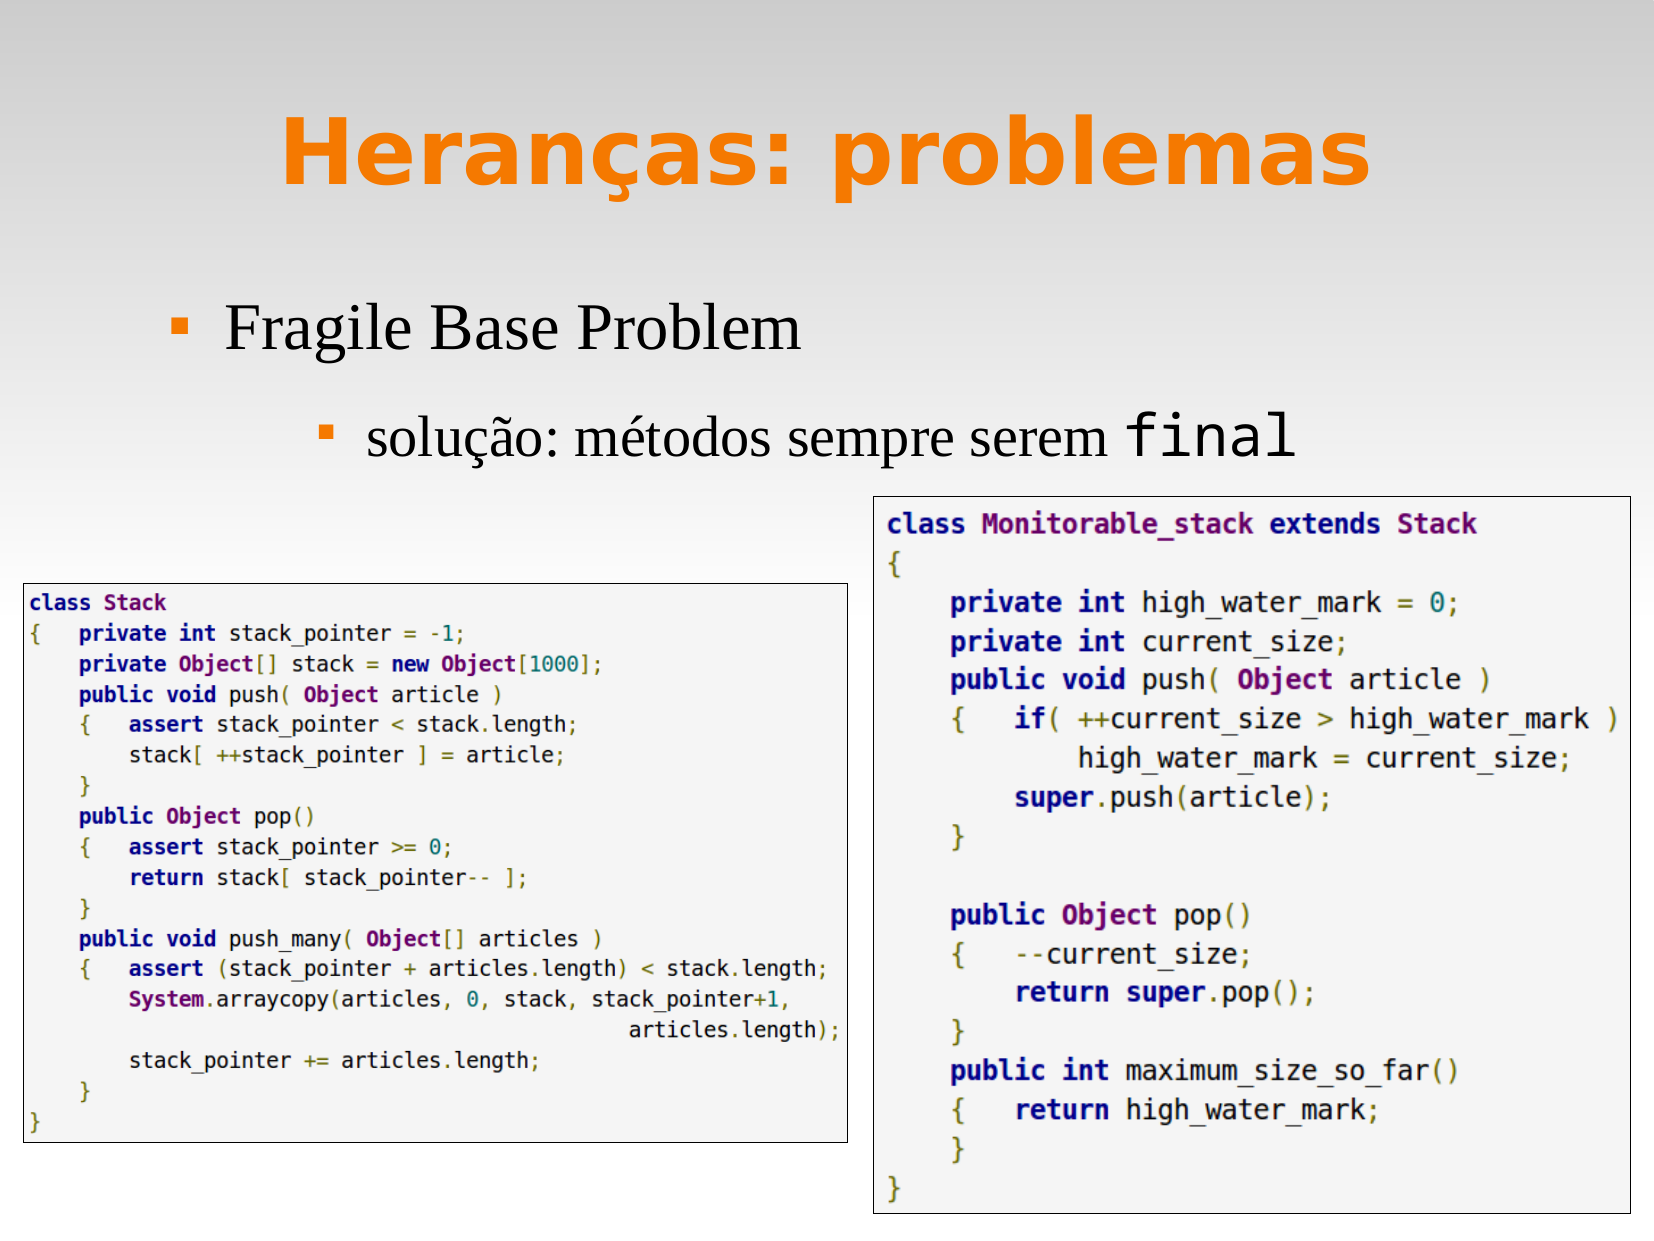

# Heranças: problemas
Fragile Base Problem
solução: métodos sempre serem final